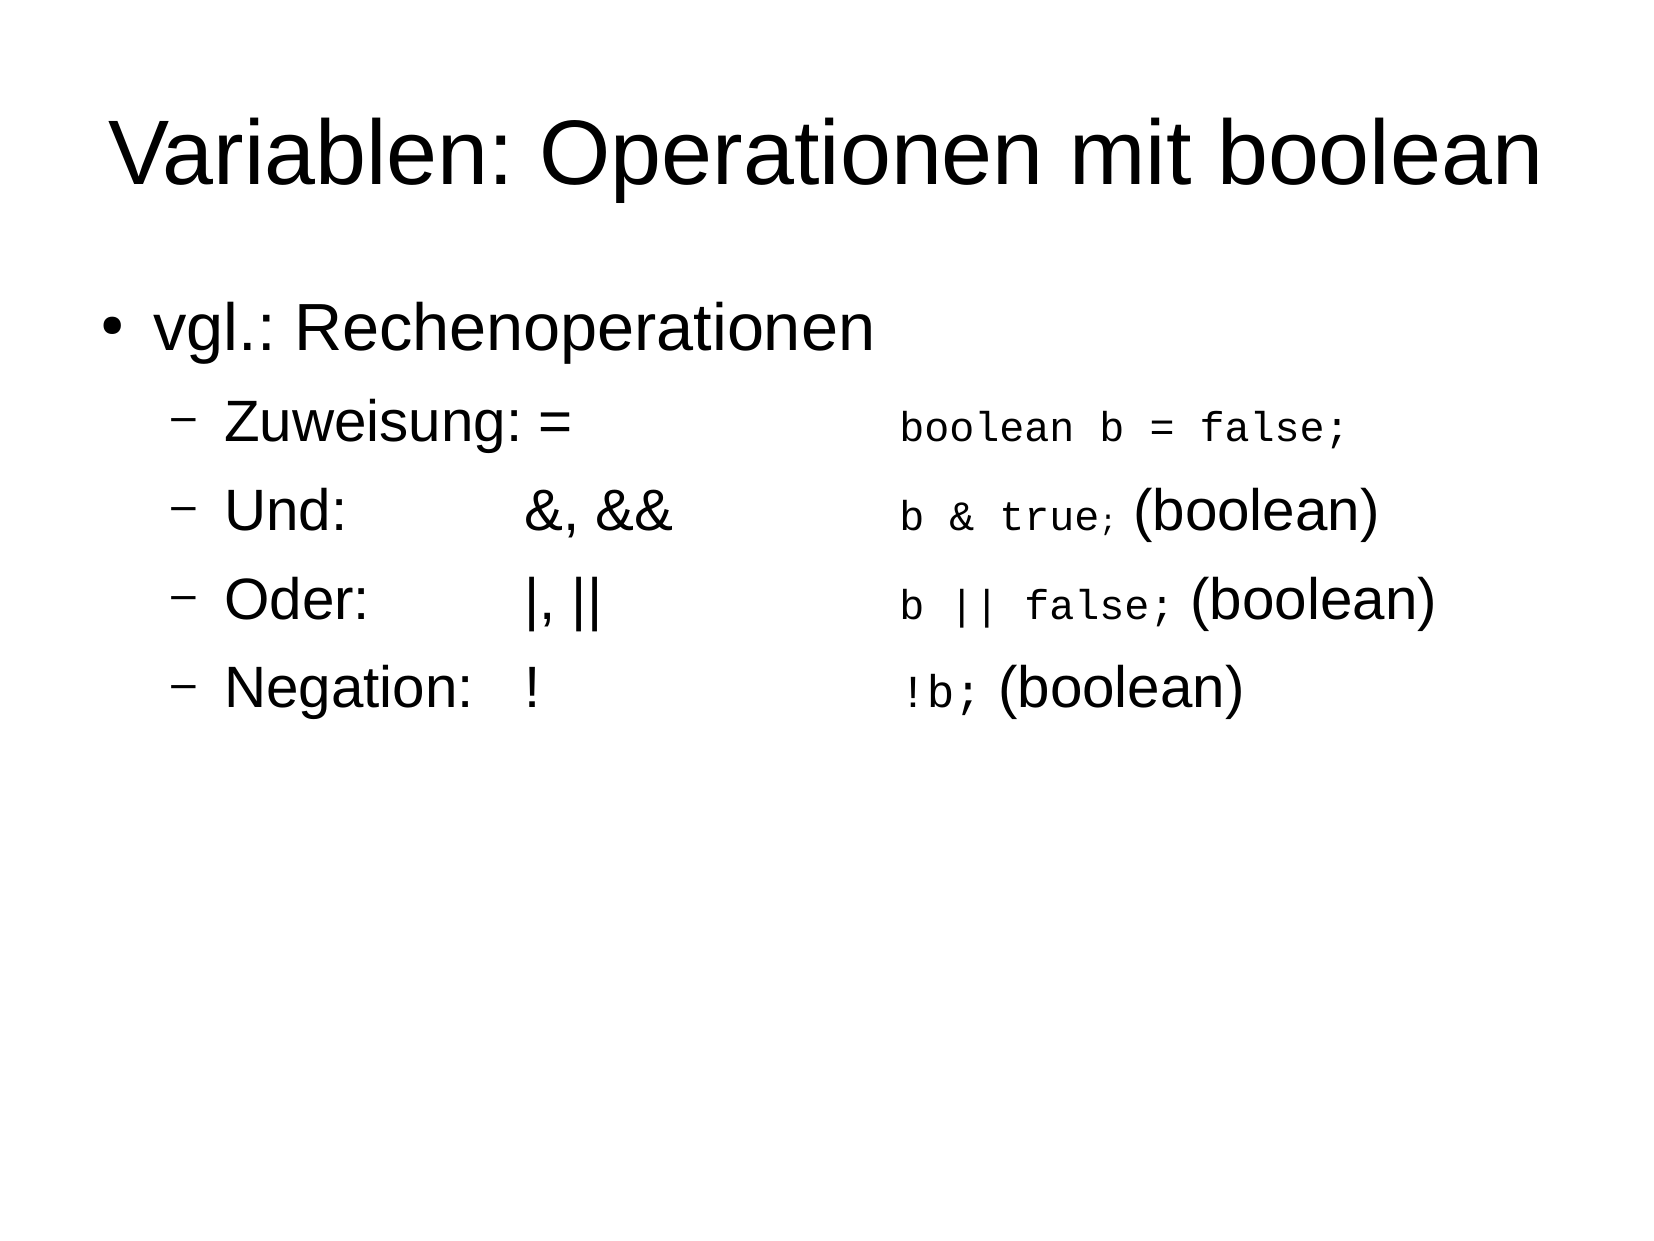

# Variablen: Operationen mit boolean
vgl.: Rechenoperationen
Zuweisung: =					boolean b = false;
Und: 			&, &&				b & true; (boolean)
Oder:			|, ||				b || false; (boolean)
Negation:	!					!b; (boolean)